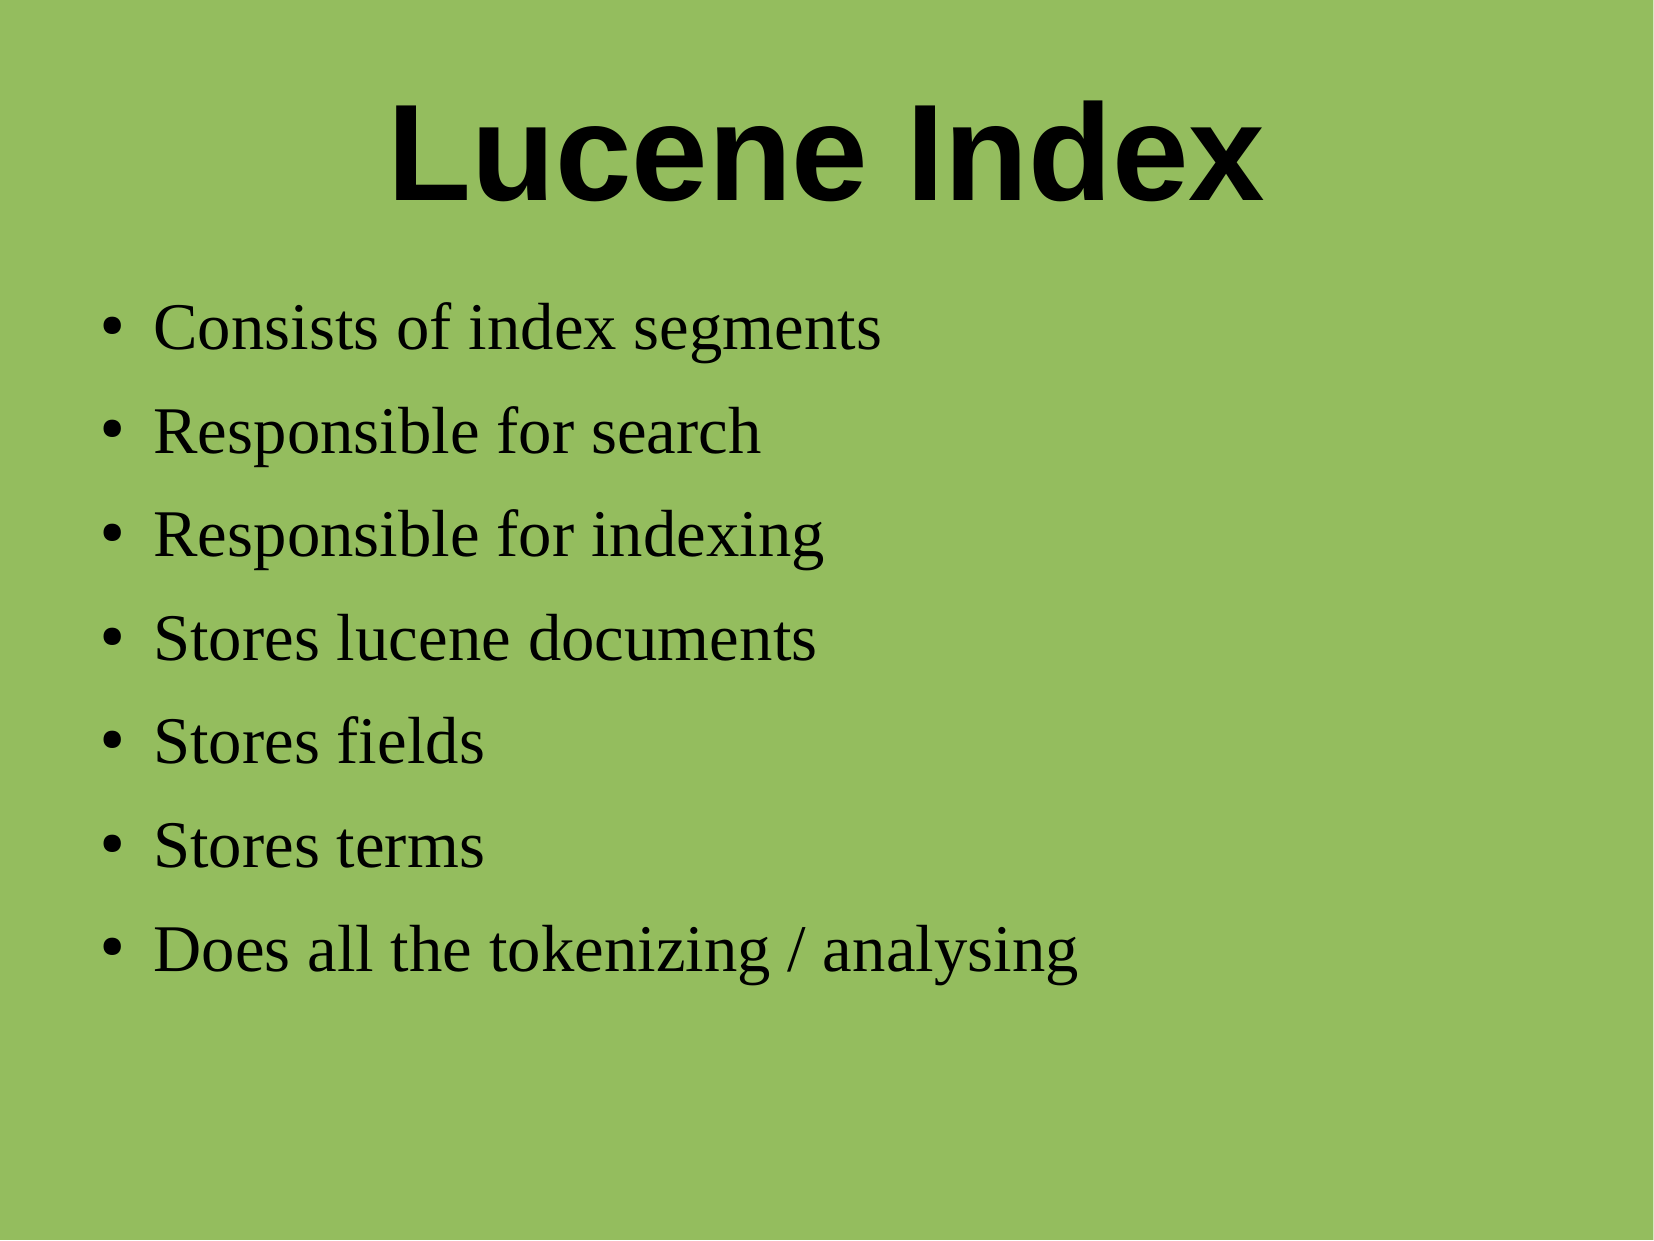

# Lucene Index
Consists of index segments
Responsible for search
Responsible for indexing
Stores lucene documents
Stores fields
Stores terms
Does all the tokenizing / analysing